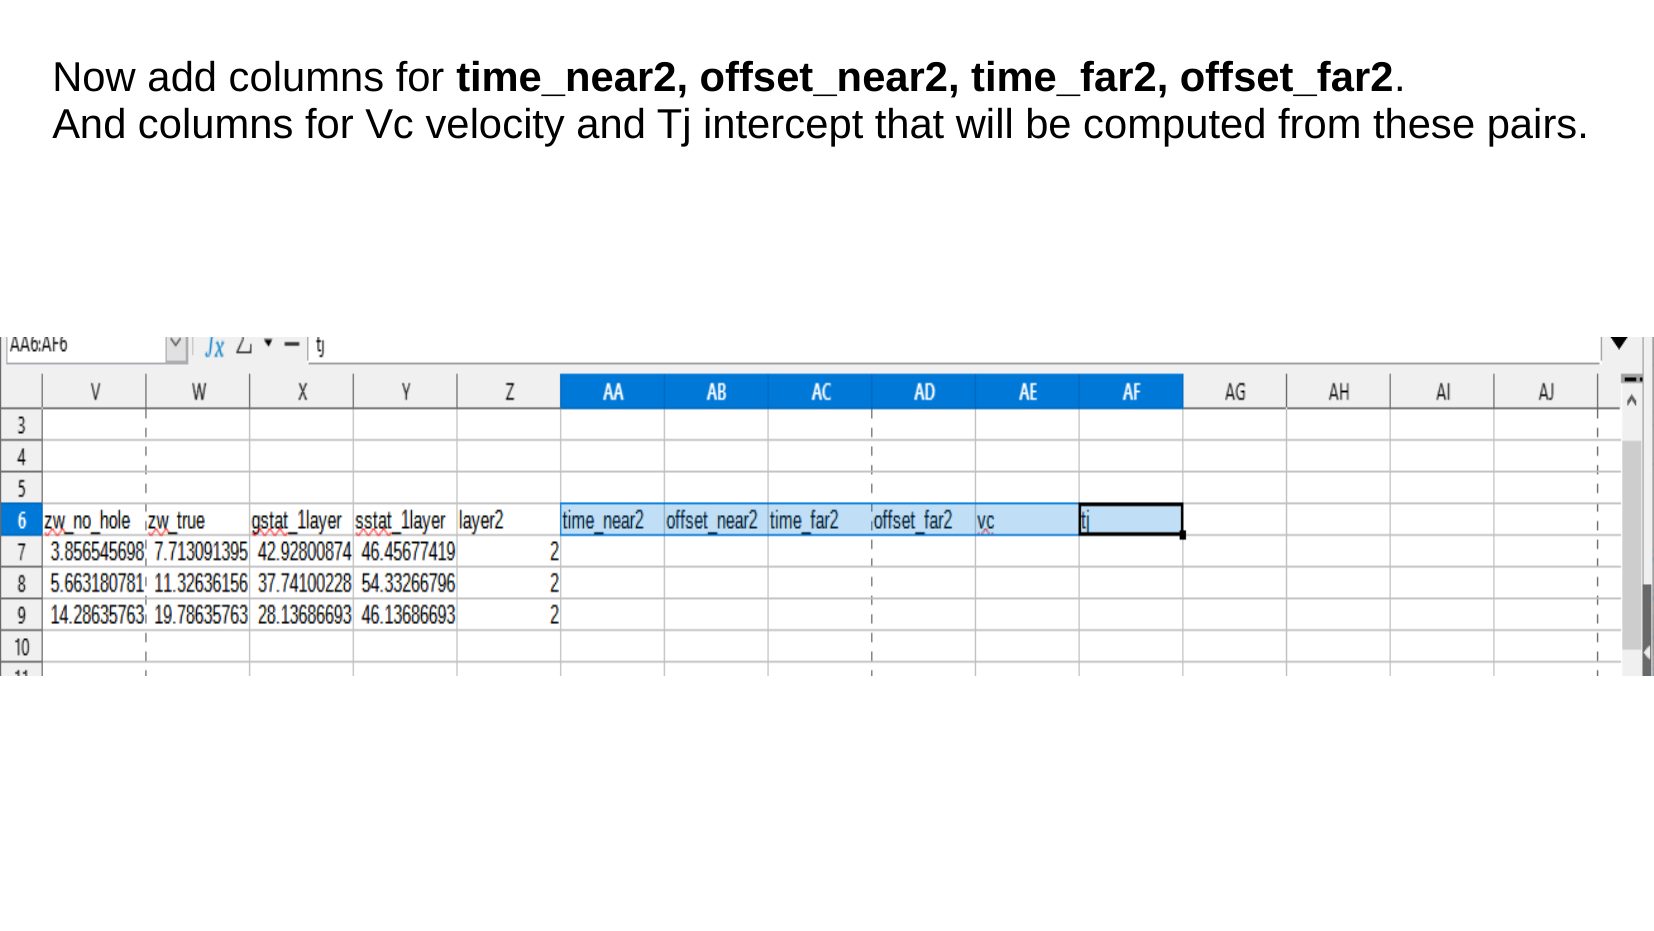

Now add columns for time_near2, offset_near2, time_far2, offset_far2.
And columns for Vc velocity and Tj intercept that will be computed from these pairs.